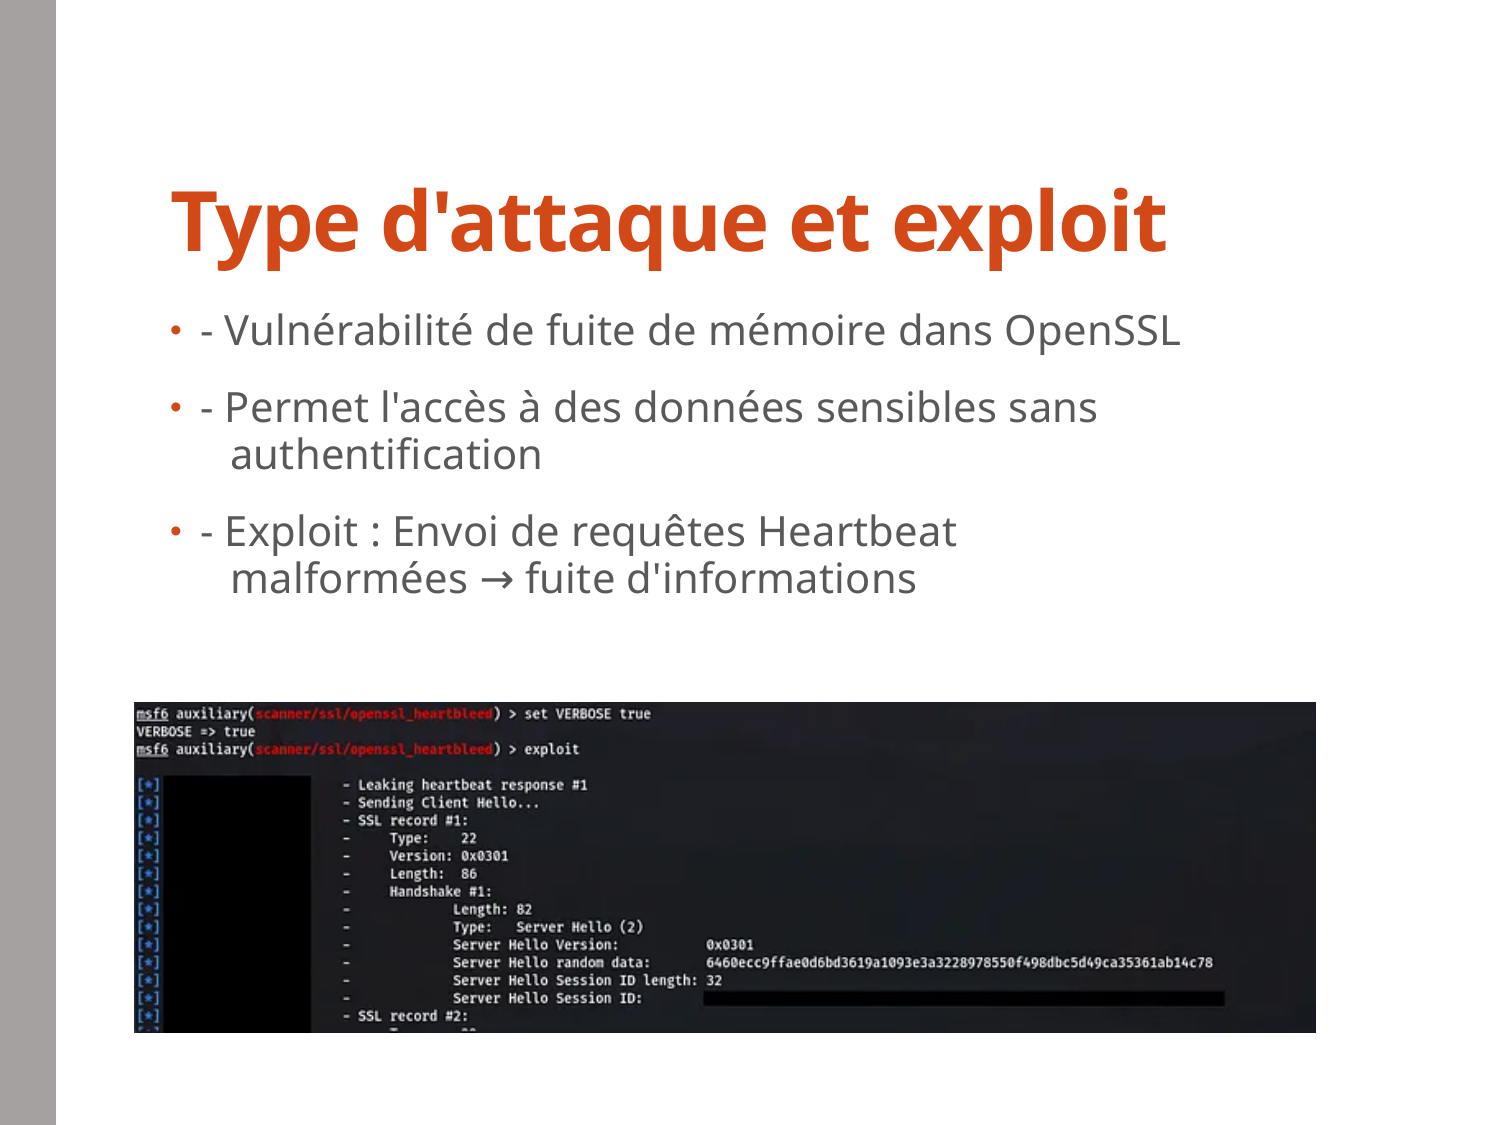

# Type d'attaque et exploit
- Vulnérabilité de fuite de mémoire dans OpenSSL
- Permet l'accès à des données sensibles sans authentification
- Exploit : Envoi de requêtes Heartbeat malformées → fuite d'informations